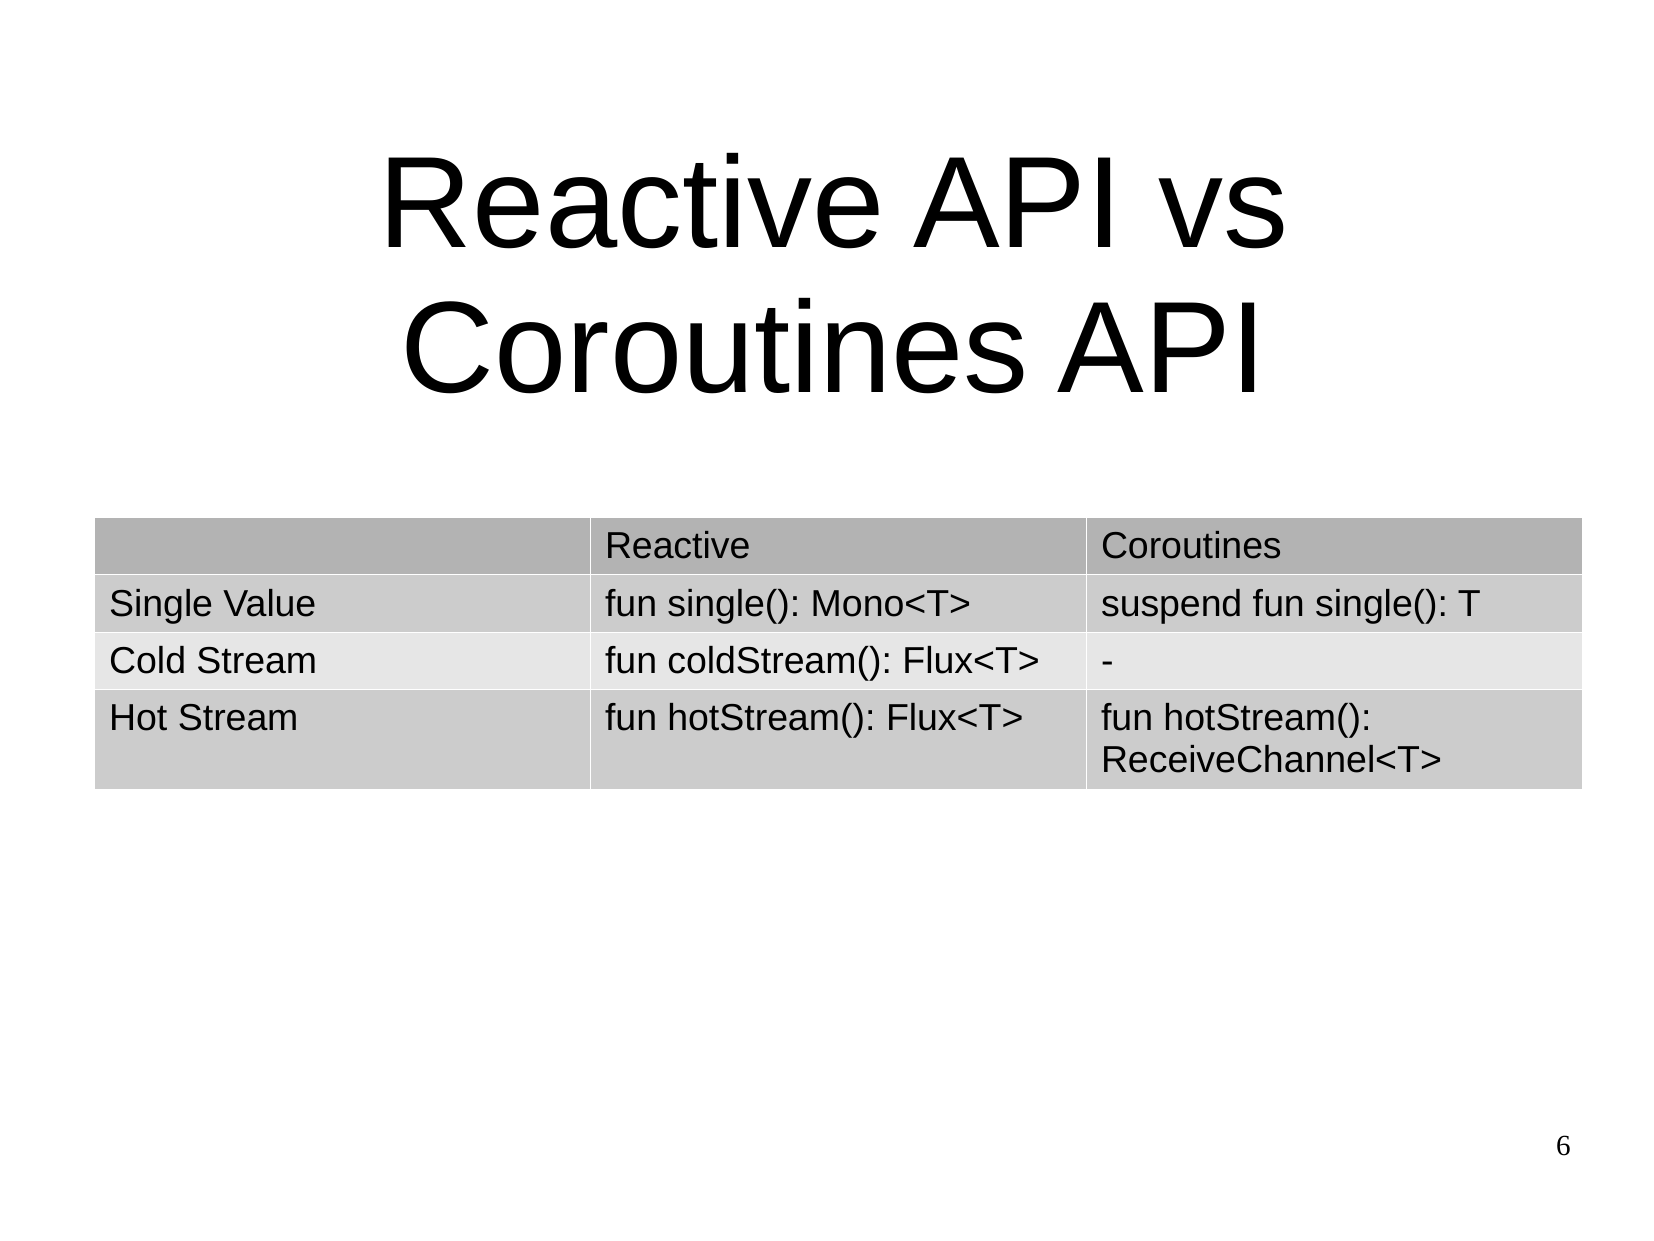

# Reactive API vs Coroutines API
| | Reactive | Coroutines |
| --- | --- | --- |
| Single Value | fun single(): Mono<T> | suspend fun single(): T |
| Cold Stream | fun coldStream(): Flux<T> | - |
| Hot Stream | fun hotStream(): Flux<T> | fun hotStream(): ReceiveChannel<T> |
6